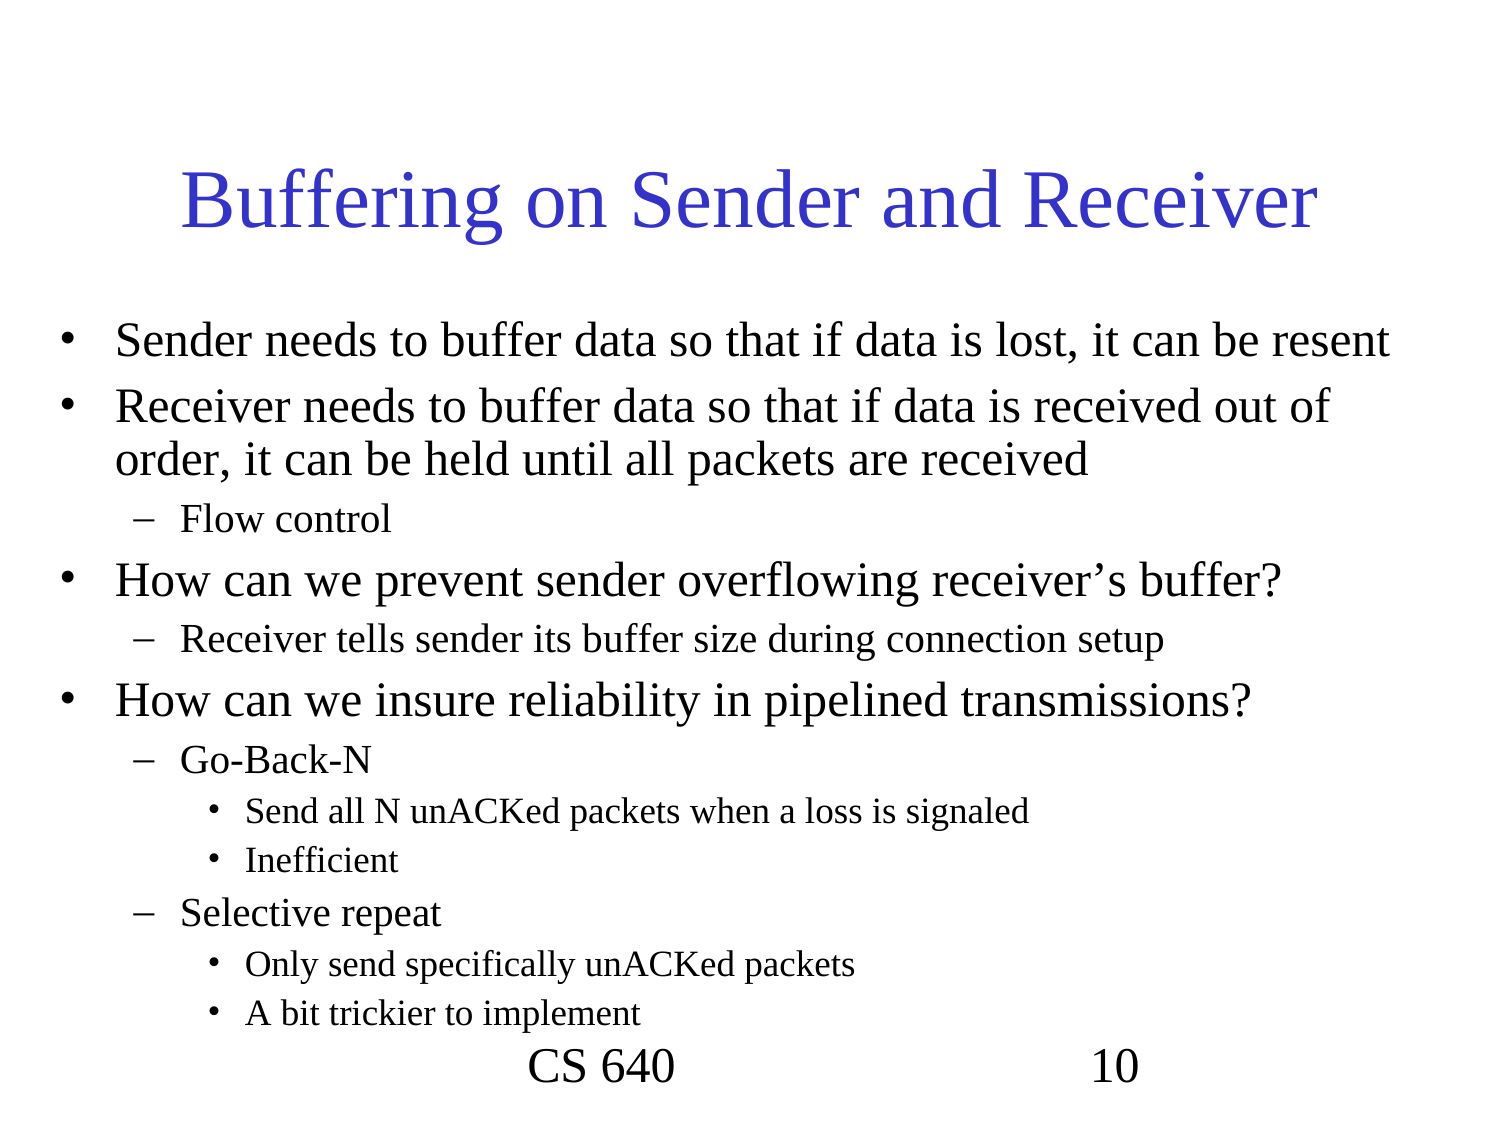

# Buffering on Sender and Receiver
Sender needs to buffer data so that if data is lost, it can be resent
Receiver needs to buffer data so that if data is received out of order, it can be held until all packets are received
Flow control
How can we prevent sender overflowing receiver’s buffer?
Receiver tells sender its buffer size during connection setup
How can we insure reliability in pipelined transmissions?
Go-Back-N
Send all N unACKed packets when a loss is signaled
Inefficient
Selective repeat
Only send specifically unACKed packets
A bit trickier to implement
Fall 2001
CS 640
10